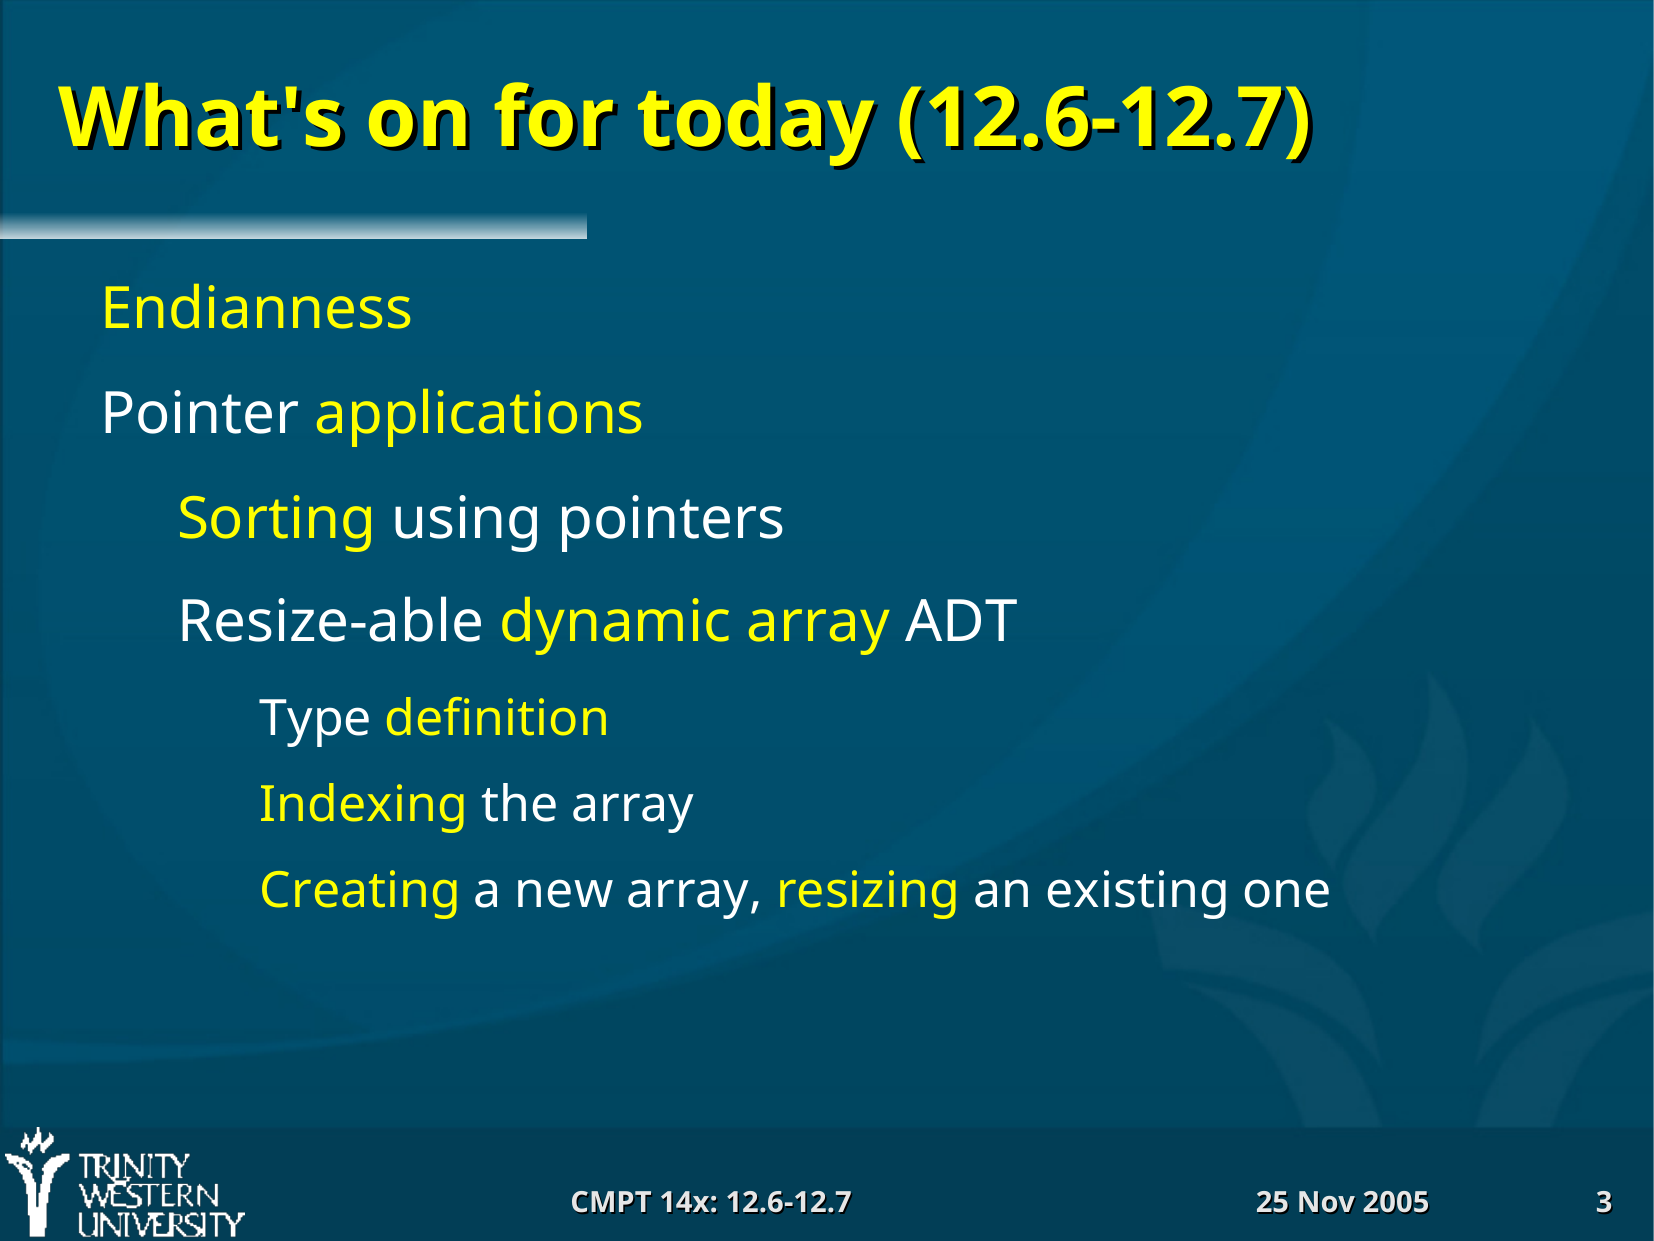

# What's on for today (12.6-12.7)
Endianness
Pointer applications
Sorting using pointers
Resize-able dynamic array ADT
Type definition
Indexing the array
Creating a new array, resizing an existing one
CMPT 14x: 12.6-12.7
25 Nov 2005
3